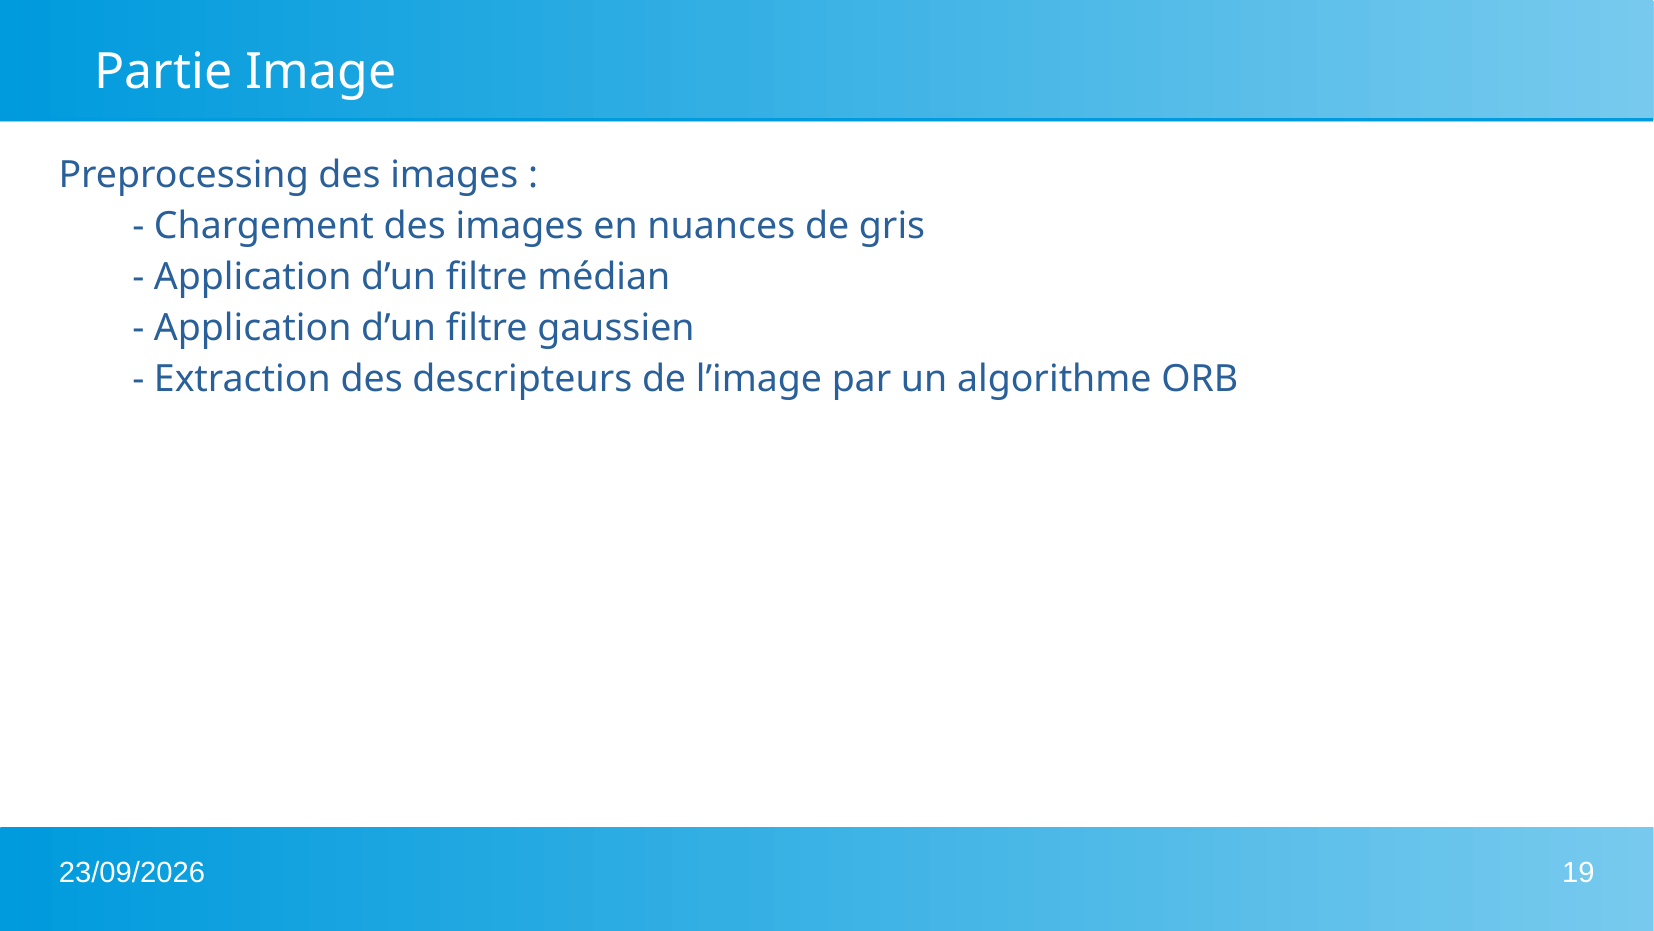

# Partie Image
Preprocessing des images :
	- Chargement des images en nuances de gris
	- Application d’un filtre médian
	- Application d’un filtre gaussien
	- Extraction des descripteurs de l’image par un algorithme ORB
19